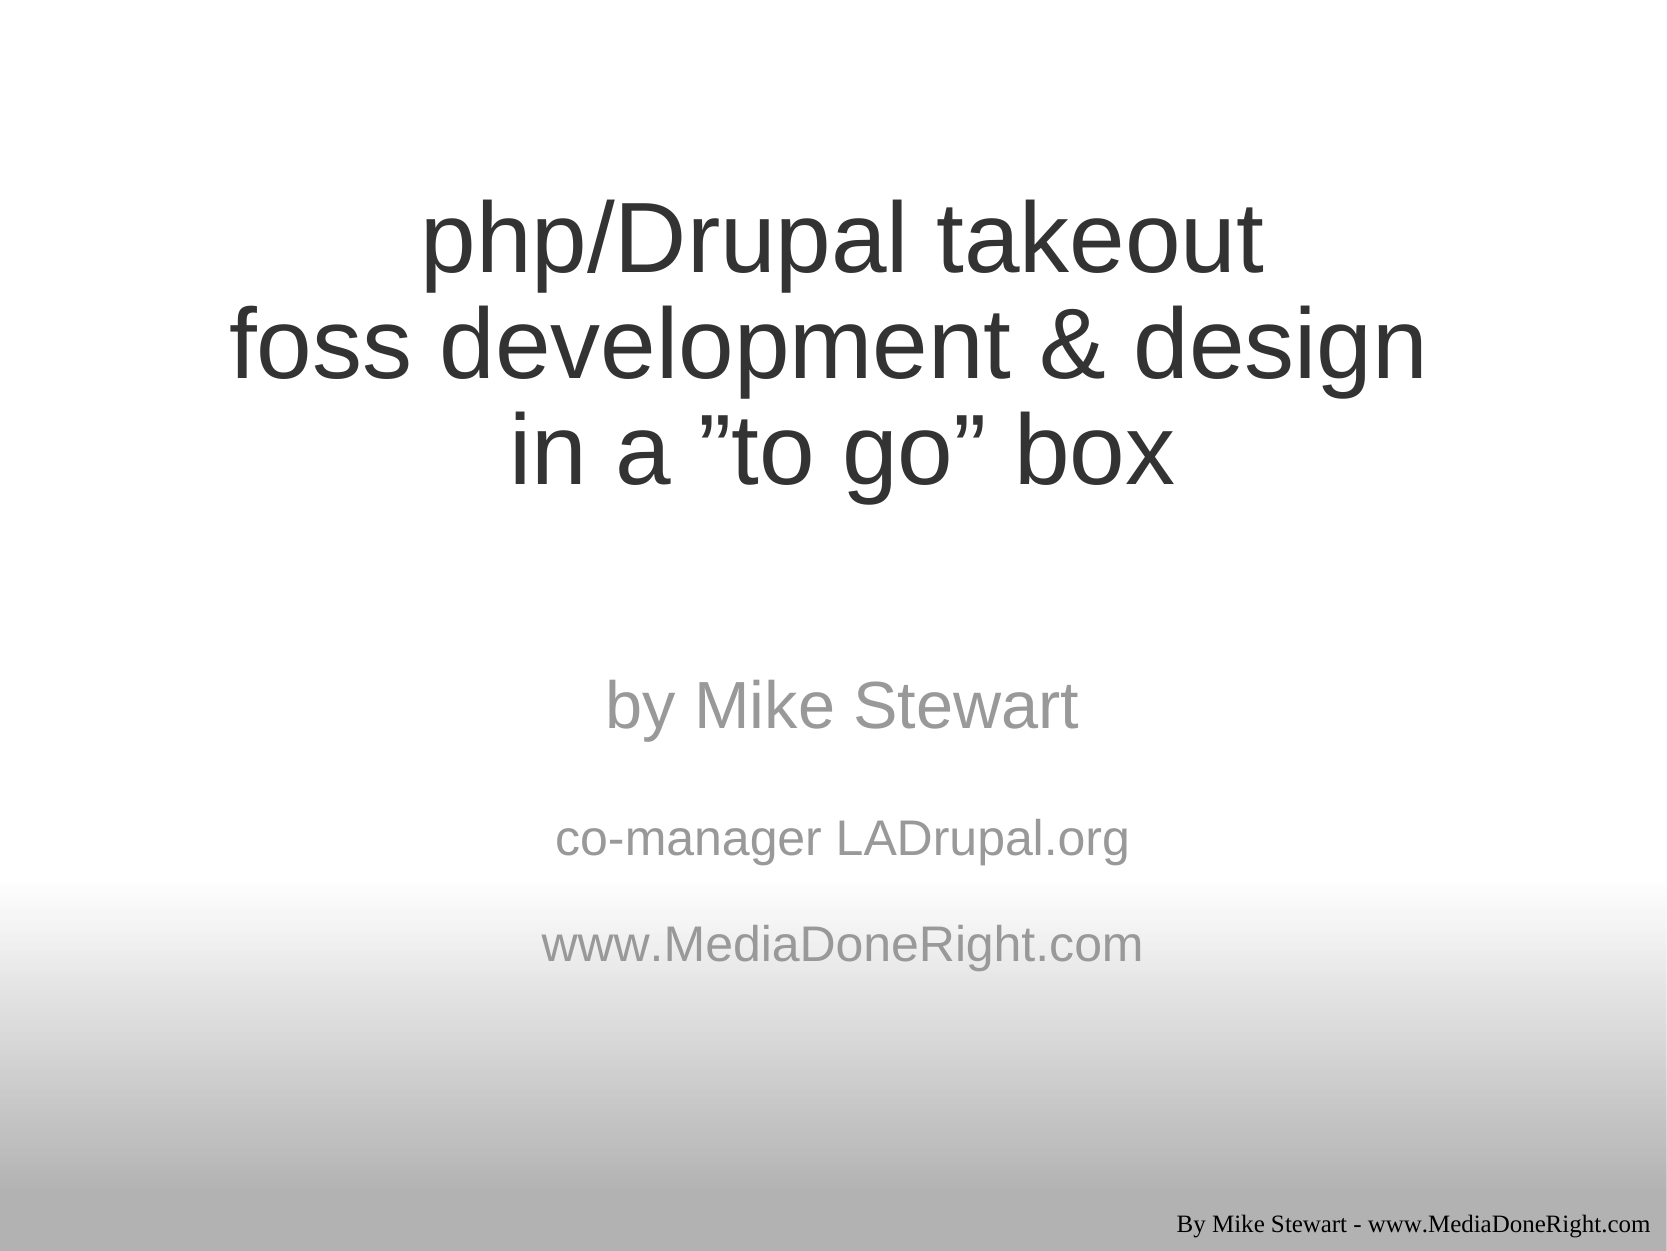

# php/Drupal takeout foss development & design in a ”to go” box
by Mike Stewart
co-manager LADrupal.org
www.MediaDoneRight.com
By Mike Stewart - www.MediaDoneRight.com